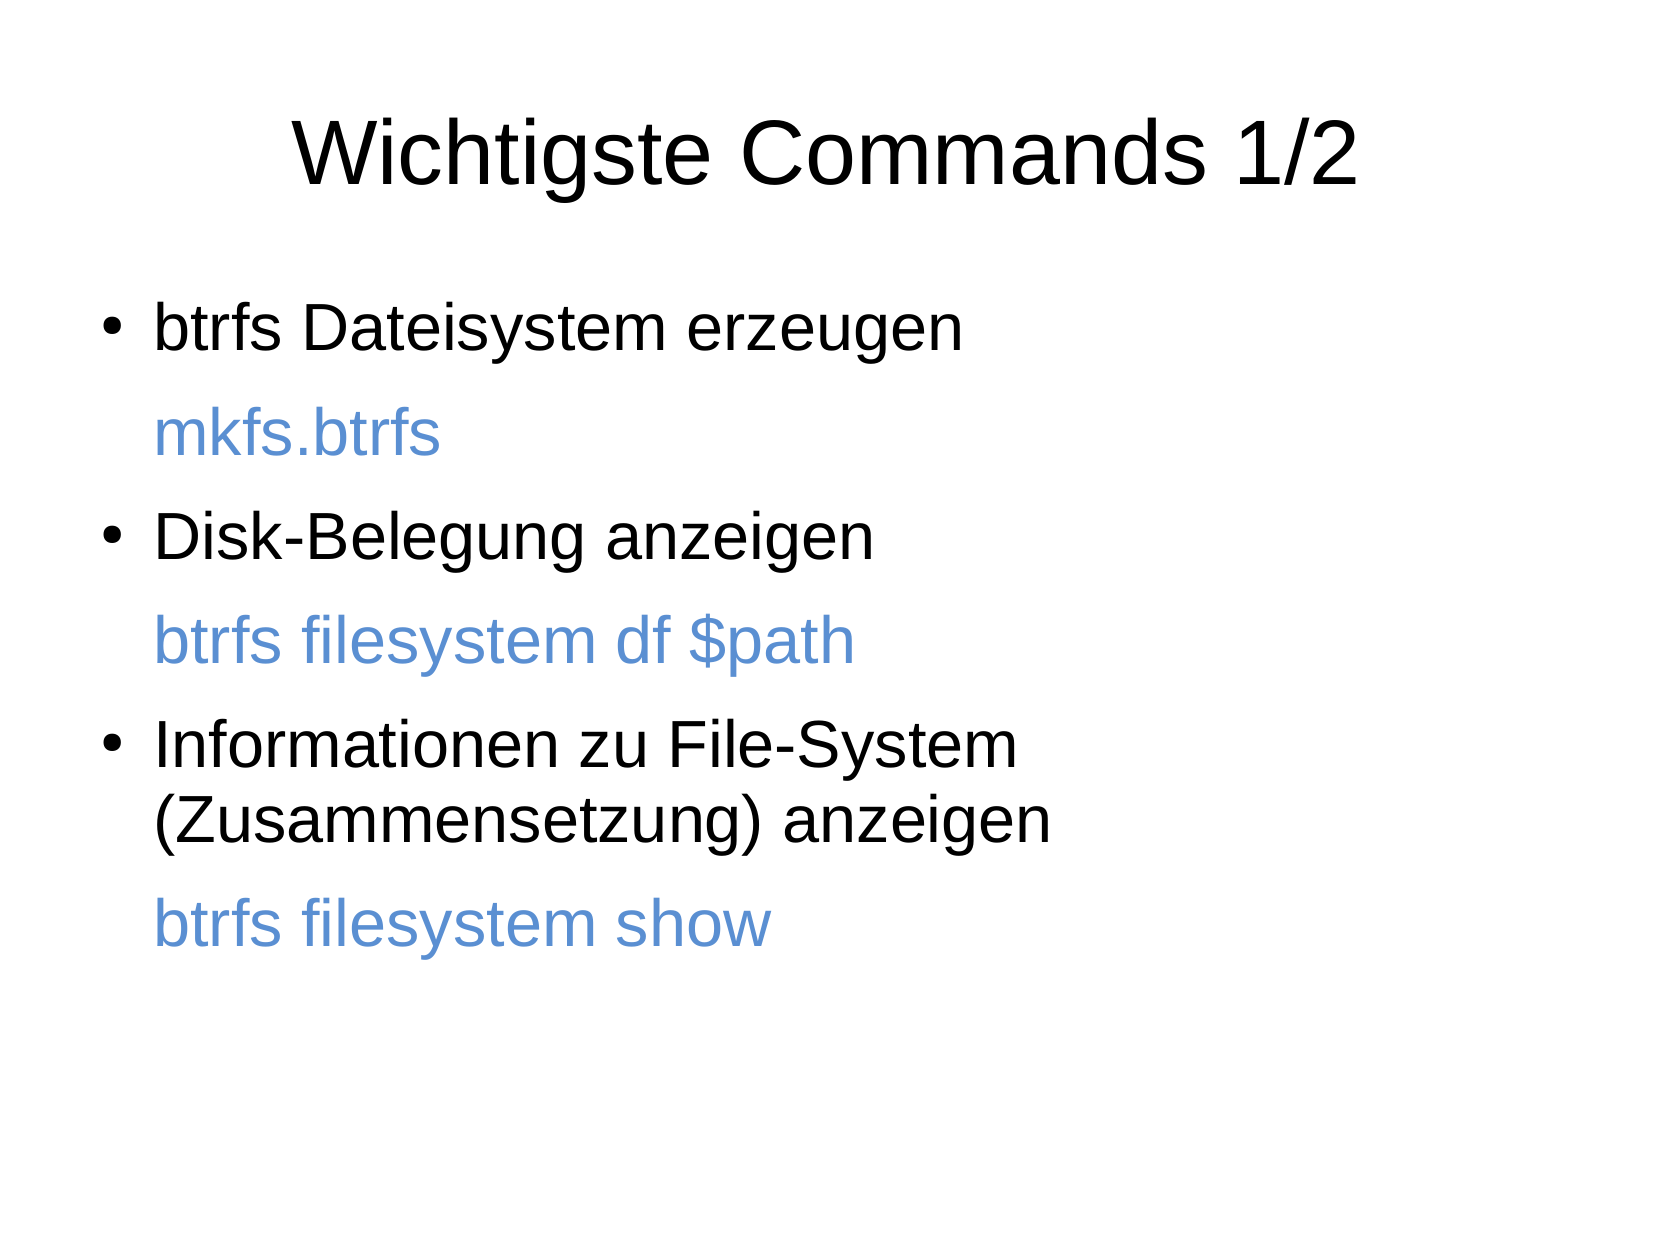

# Wichtigste Commands 1/2
btrfs Dateisystem erzeugen
mkfs.btrfs
Disk-Belegung anzeigen
btrfs filesystem df $path
Informationen zu File-System (Zusammensetzung) anzeigen
btrfs filesystem show